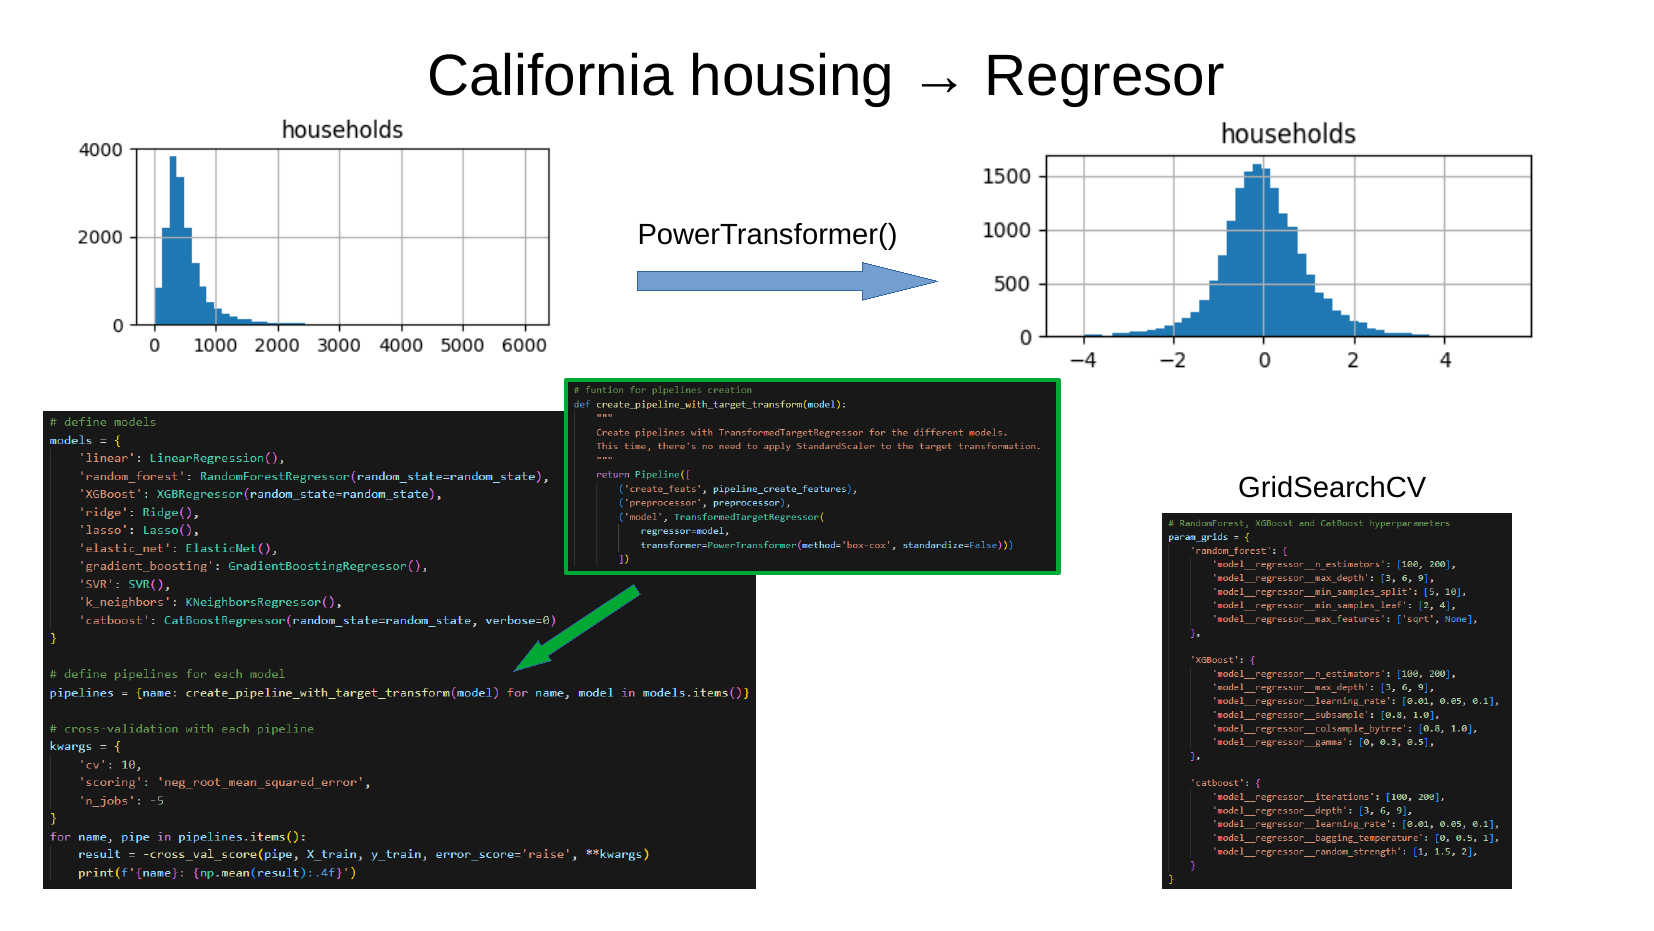

# California housing → Regresor
PowerTransformer()
GridSearchCV